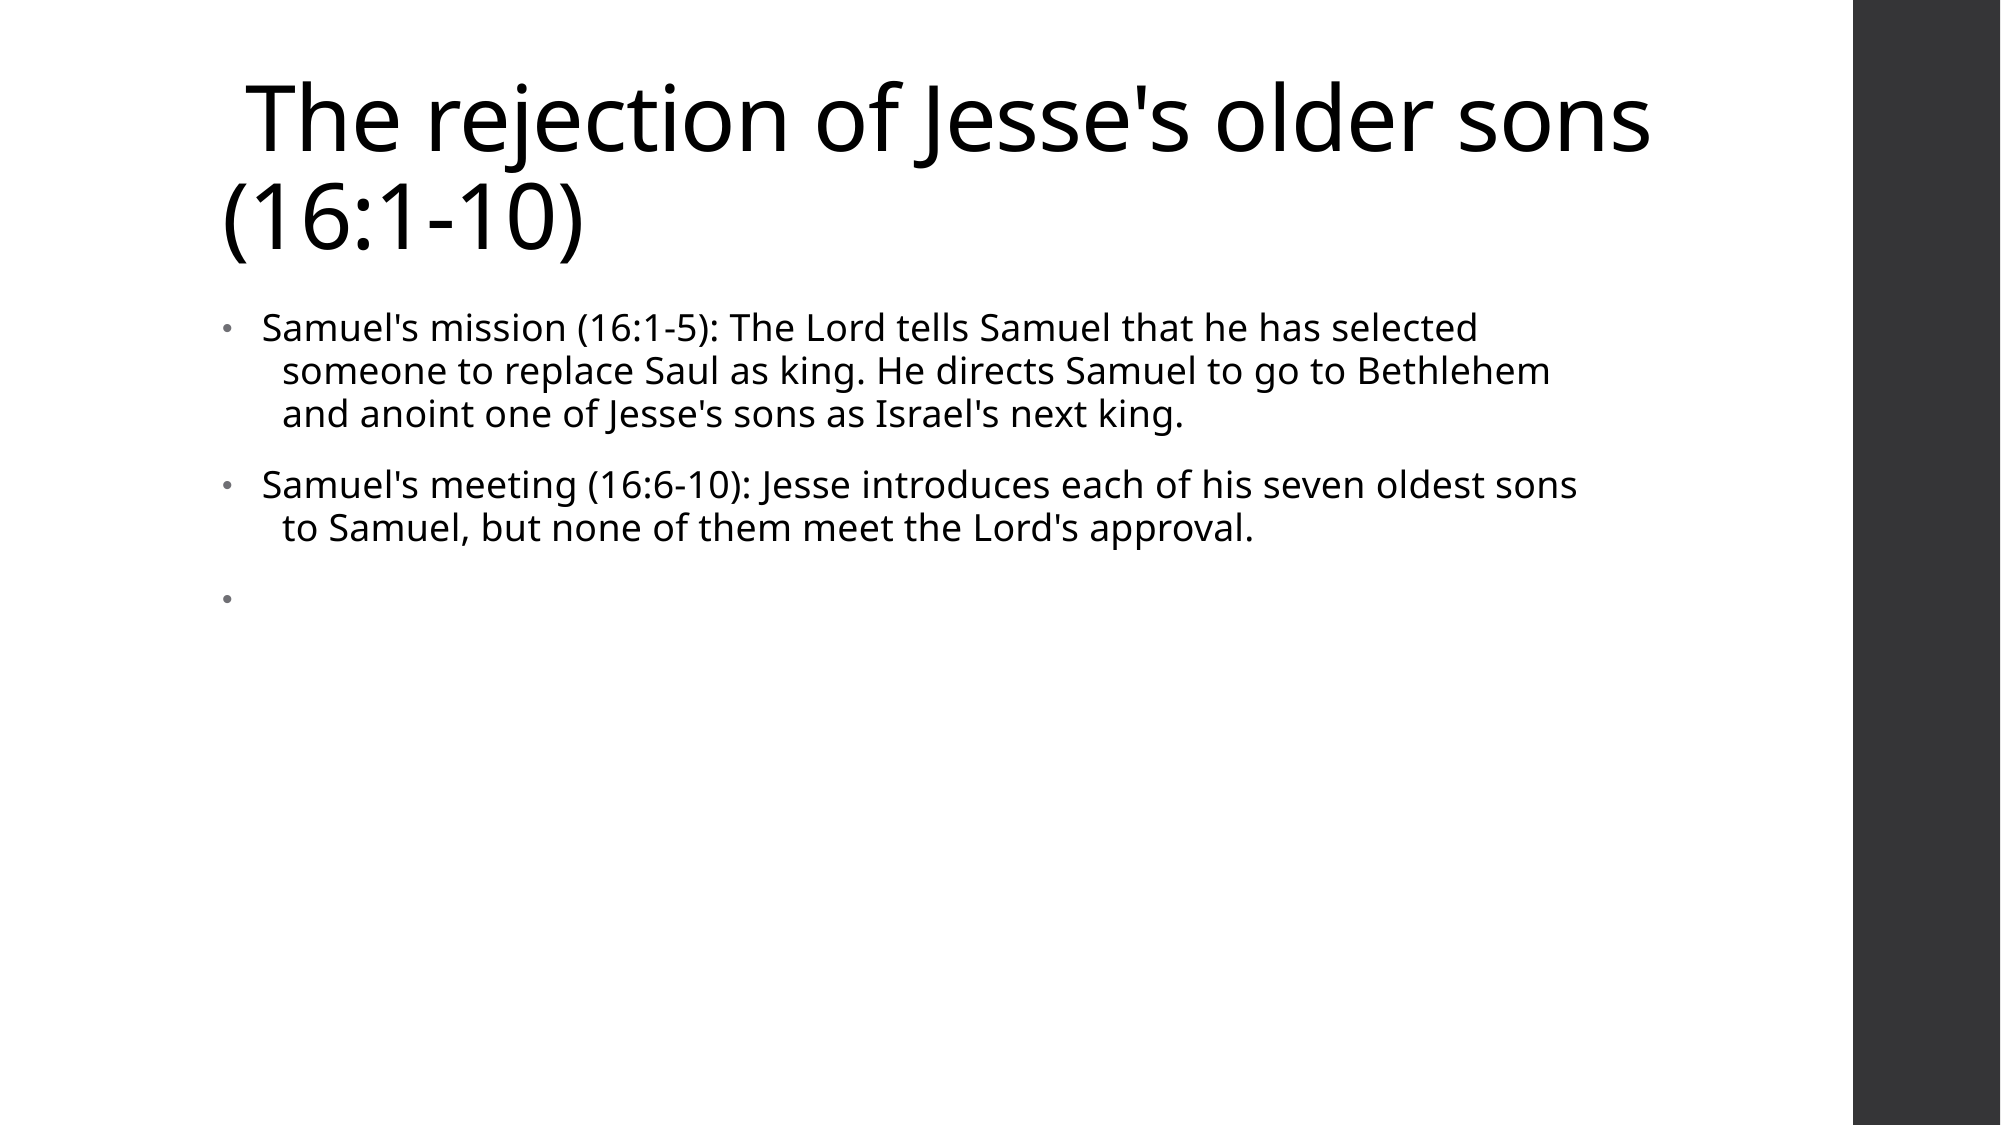

# The rejection of Jesse's older sons (16:1-10)
 Samuel's mission (16:1-5): The Lord tells Samuel that he has selected someone to replace Saul as king. He directs Samuel to go to Bethlehem and anoint one of Jesse's sons as Israel's next king.
 Samuel's meeting (16:6-10): Jesse introduces each of his seven oldest sons to Samuel, but none of them meet the Lord's approval.